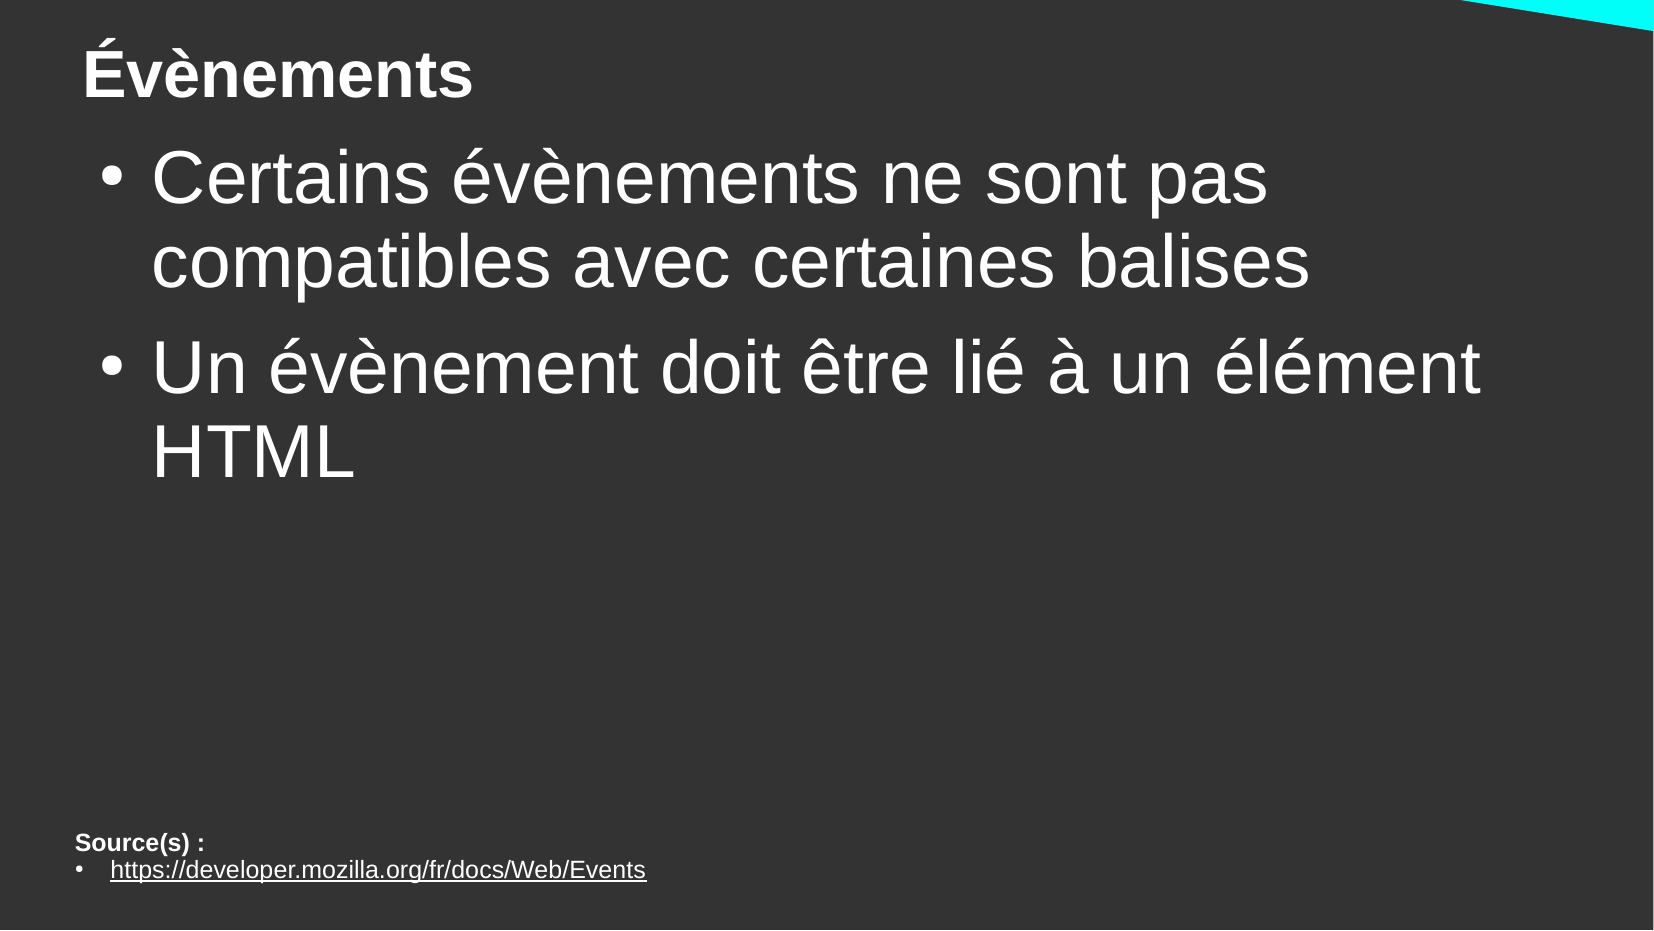

# Évènements
Certains évènements ne sont pas compatibles avec certaines balises
Un évènement doit être lié à un élément HTML
Source(s) :
https://developer.mozilla.org/fr/docs/Web/Events